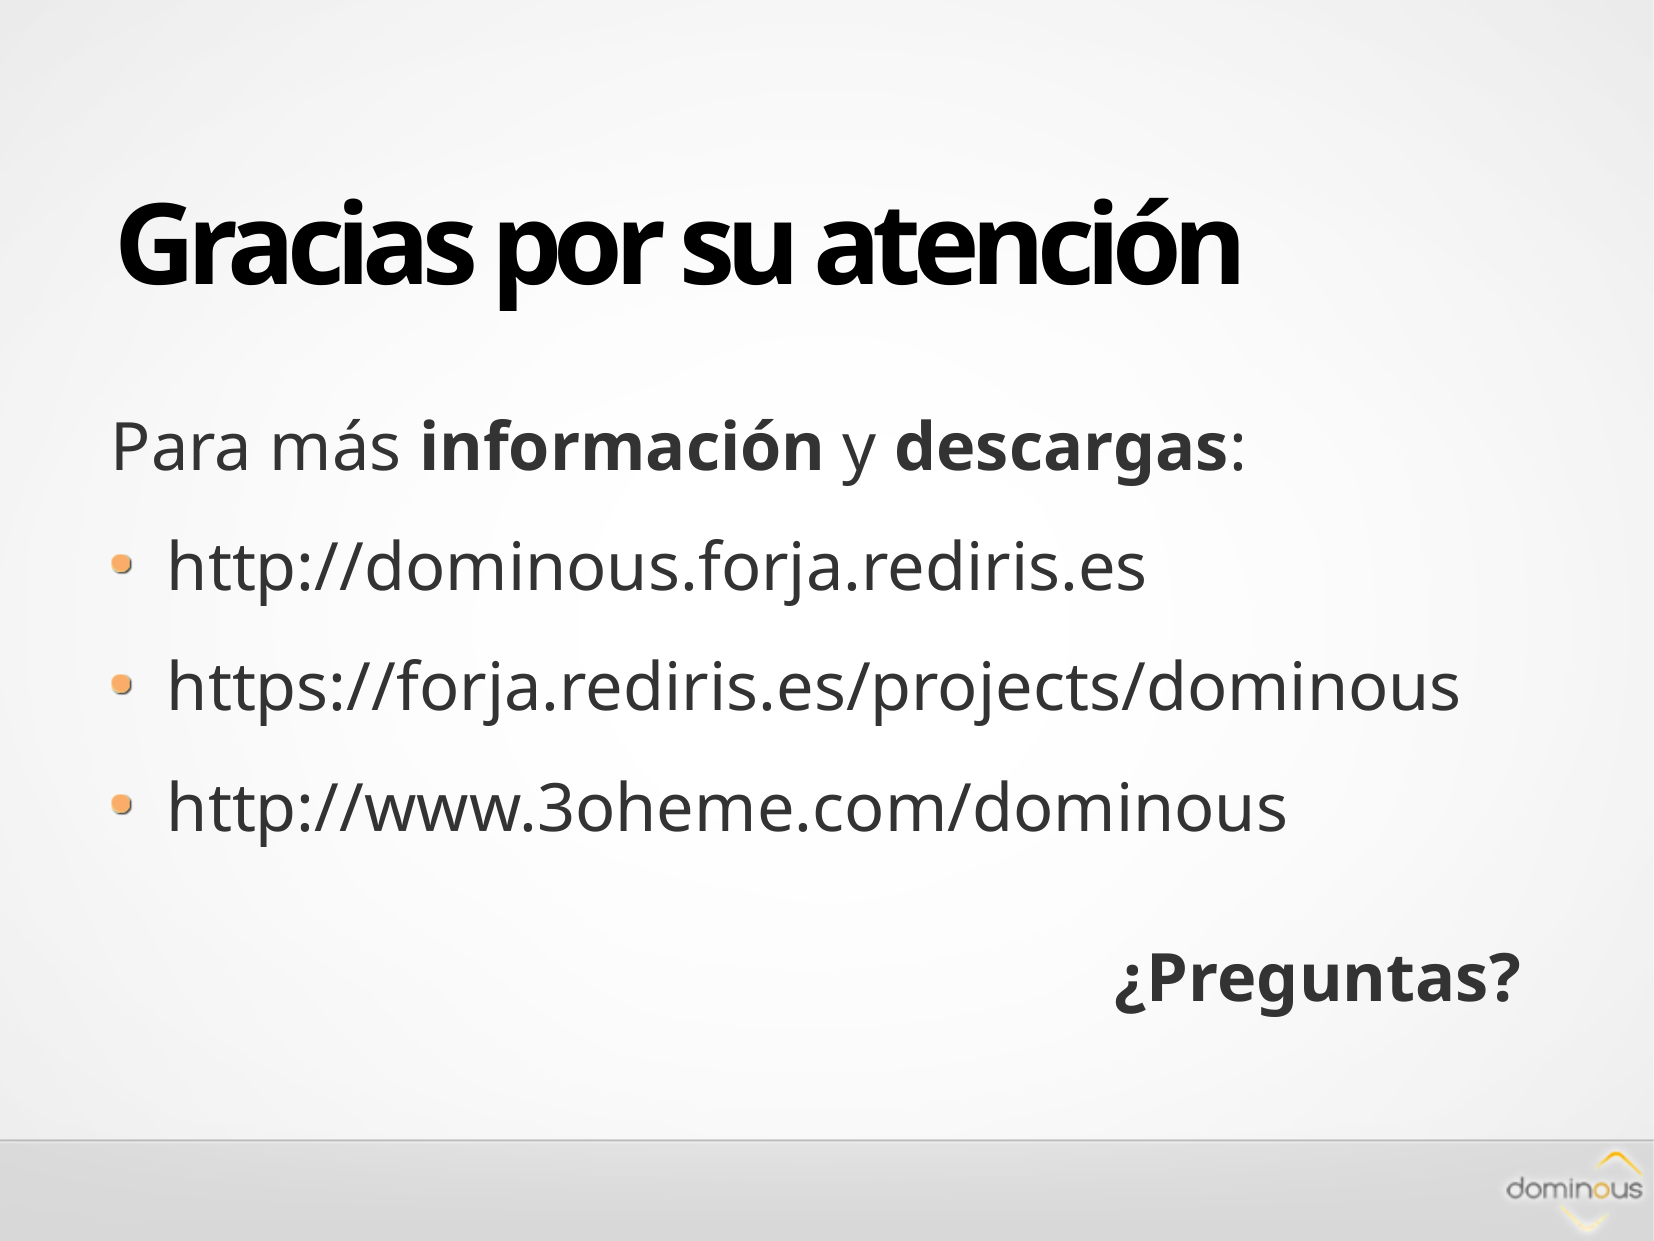

Gracias por su atención
Para más información y descargas:
http://dominous.forja.rediris.es
https://forja.rediris.es/projects/dominous
http://www.3oheme.com/dominous
¿Preguntas?